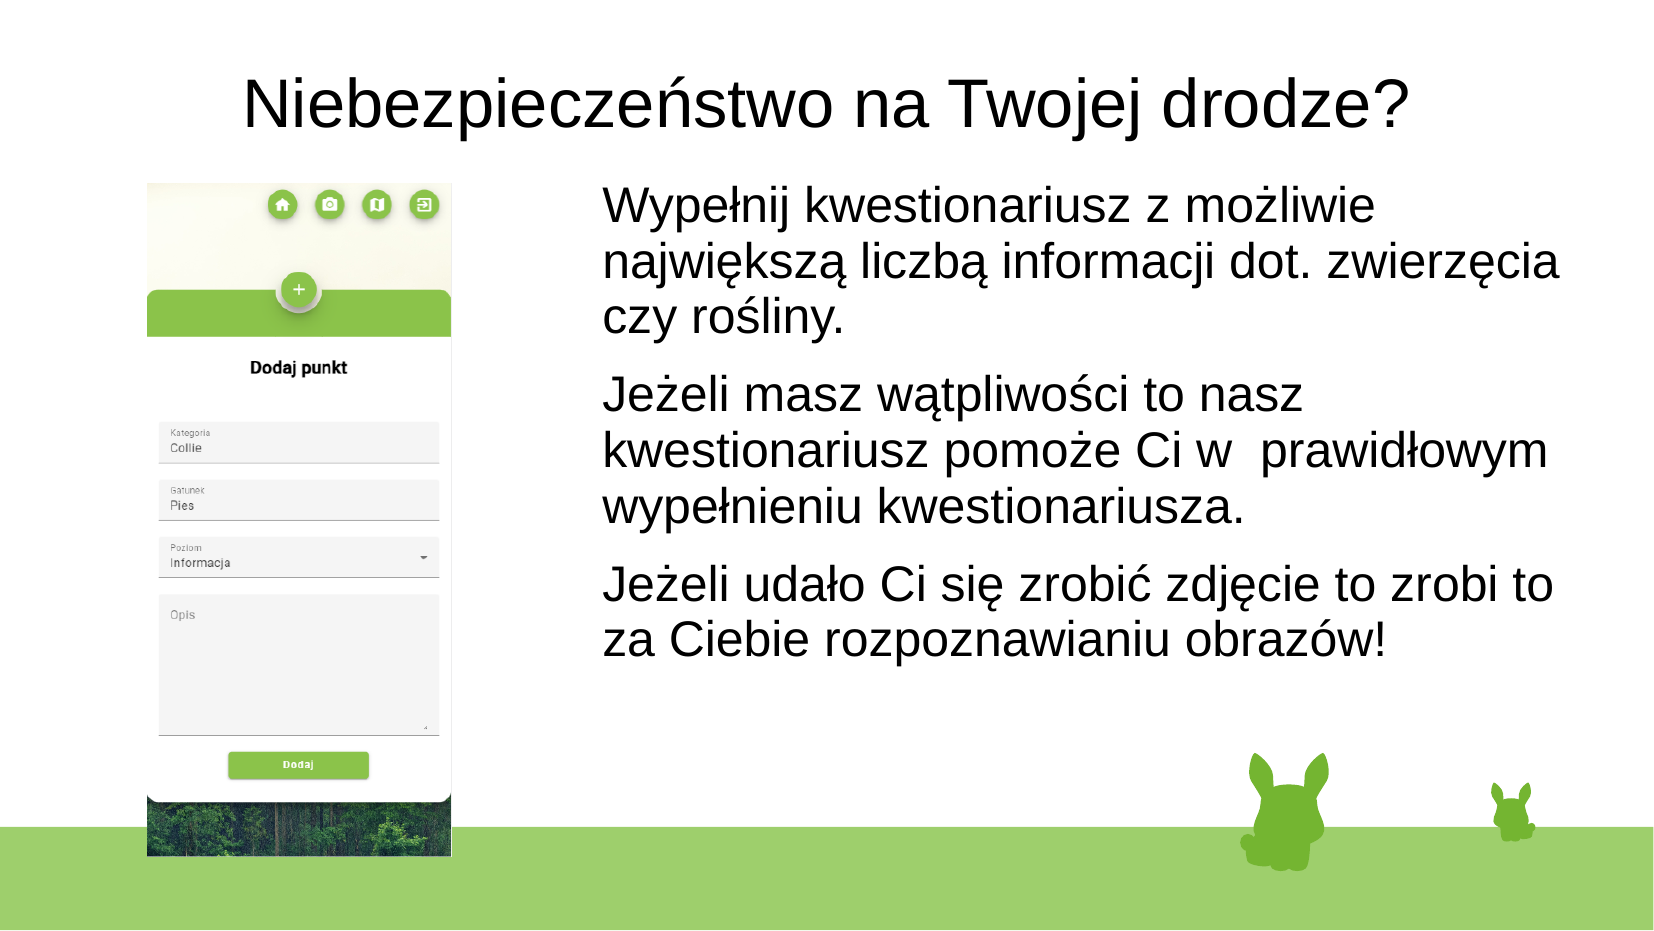

# Niebezpieczeństwo na Twojej drodze?
Wypełnij kwestionariusz z możliwie największą liczbą informacji dot. zwierzęcia czy rośliny.
Jeżeli masz wątpliwości to nasz kwestionariusz pomoże Ci w prawidłowym wypełnieniu kwestionariusza.
Jeżeli udało Ci się zrobić zdjęcie to zrobi to za Ciebie rozpoznawianiu obrazów!